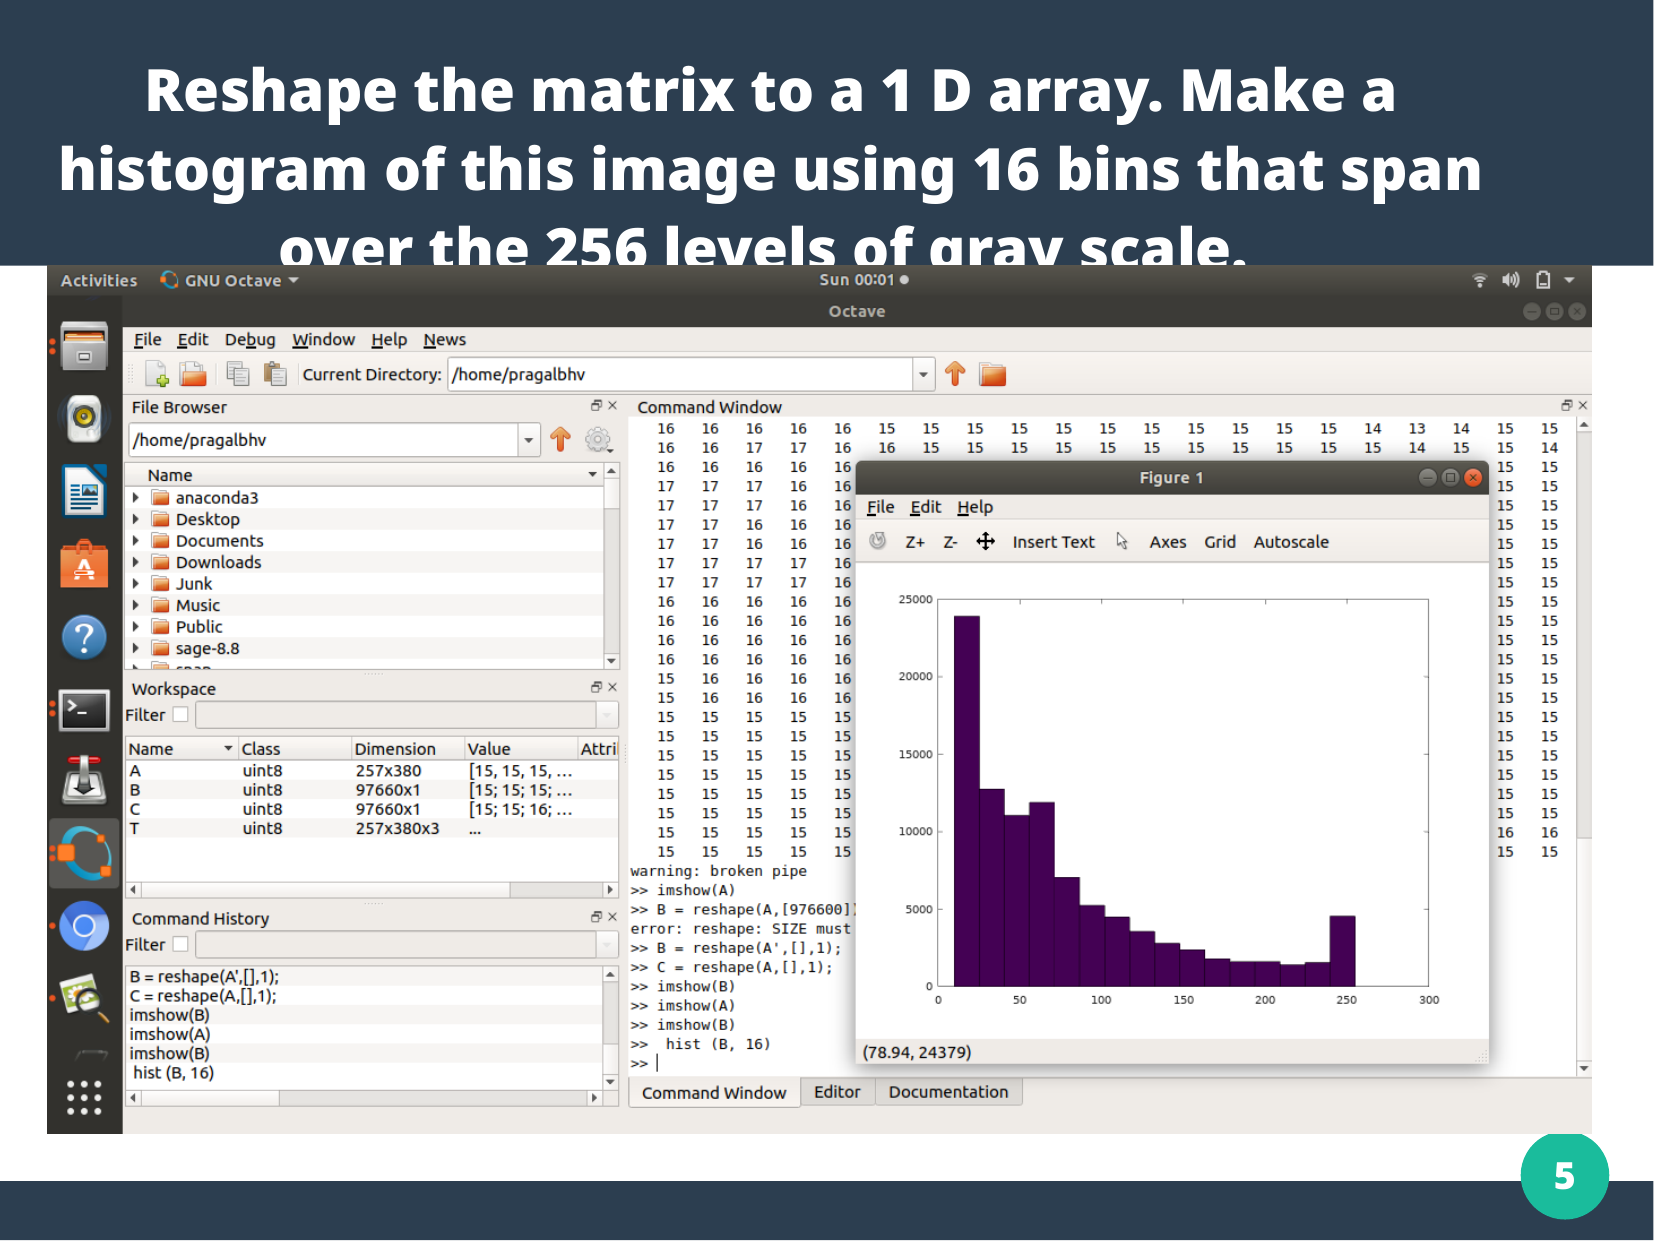

# Reshape the matrix to a 1 D array. Make a histogram of this image using 16 bins that span over the 256 levels of gray scale.
5